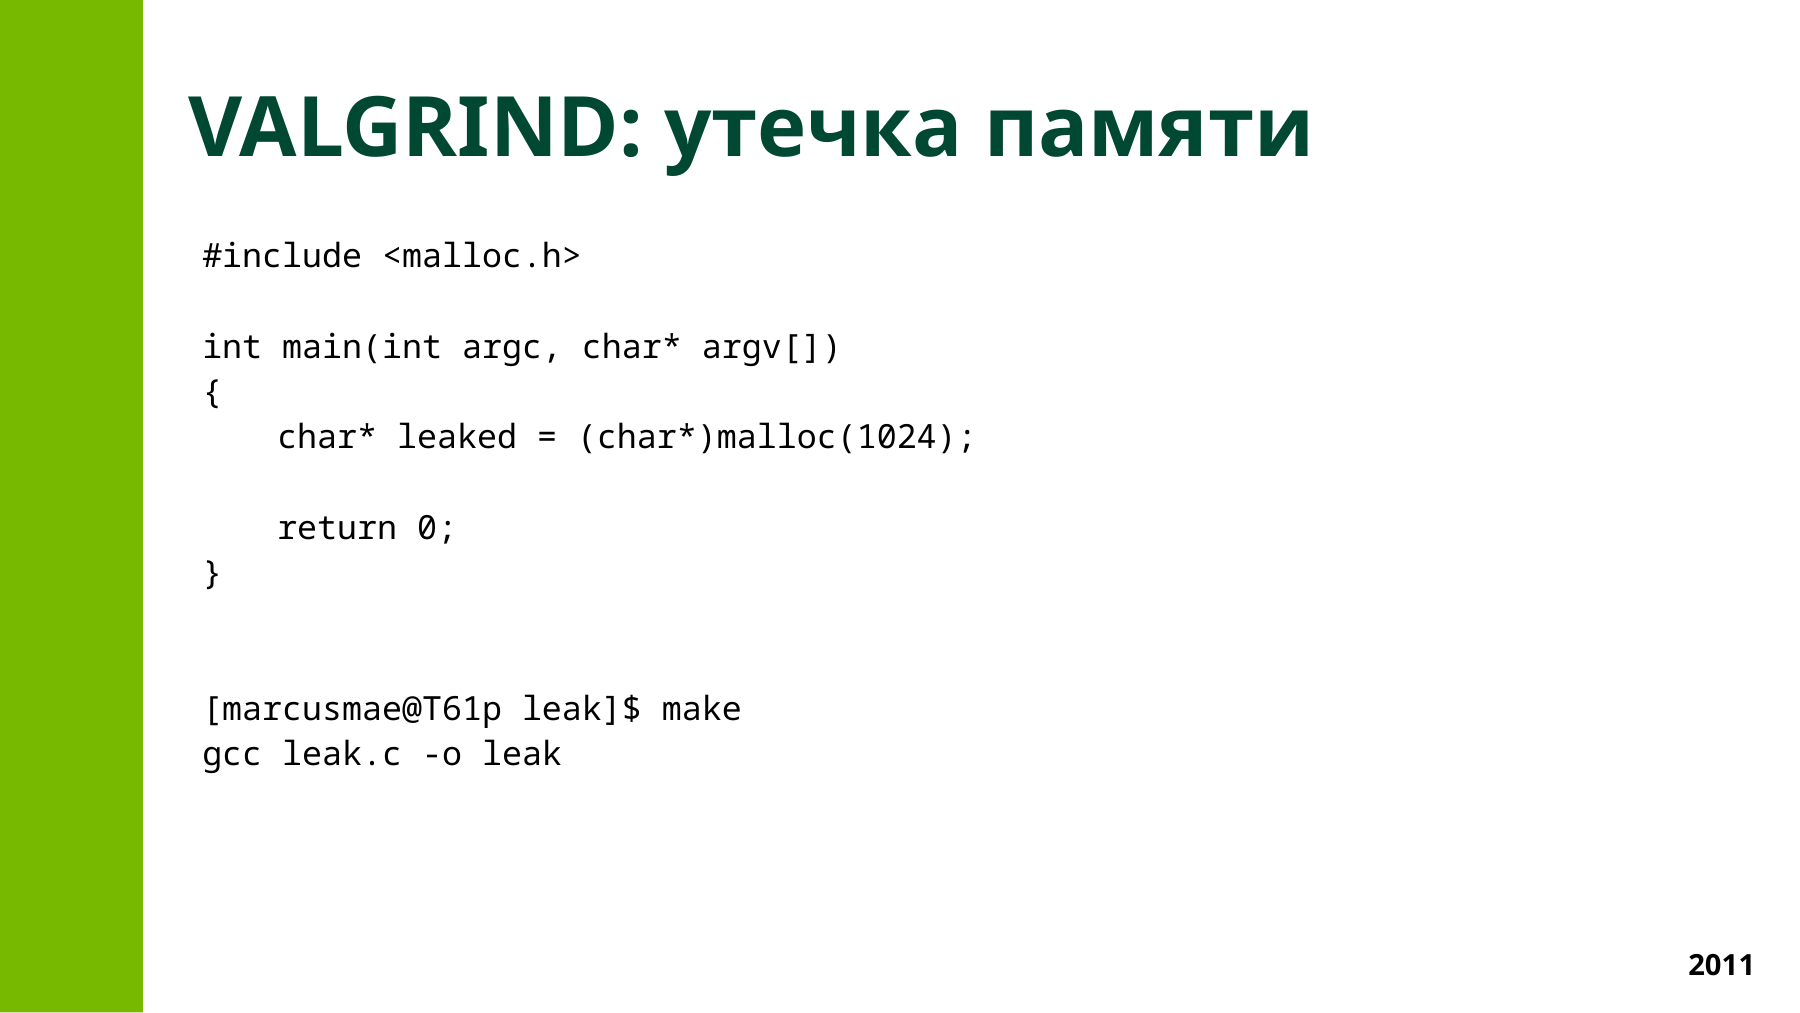

# VALGRIND: утечка памяти
#include <malloc.h>
int main(int argc, char* argv[])
{
	char* leaked = (char*)malloc(1024);
	return 0;
}
[marcusmae@T61p leak]$ make
gcc leak.c -o leak